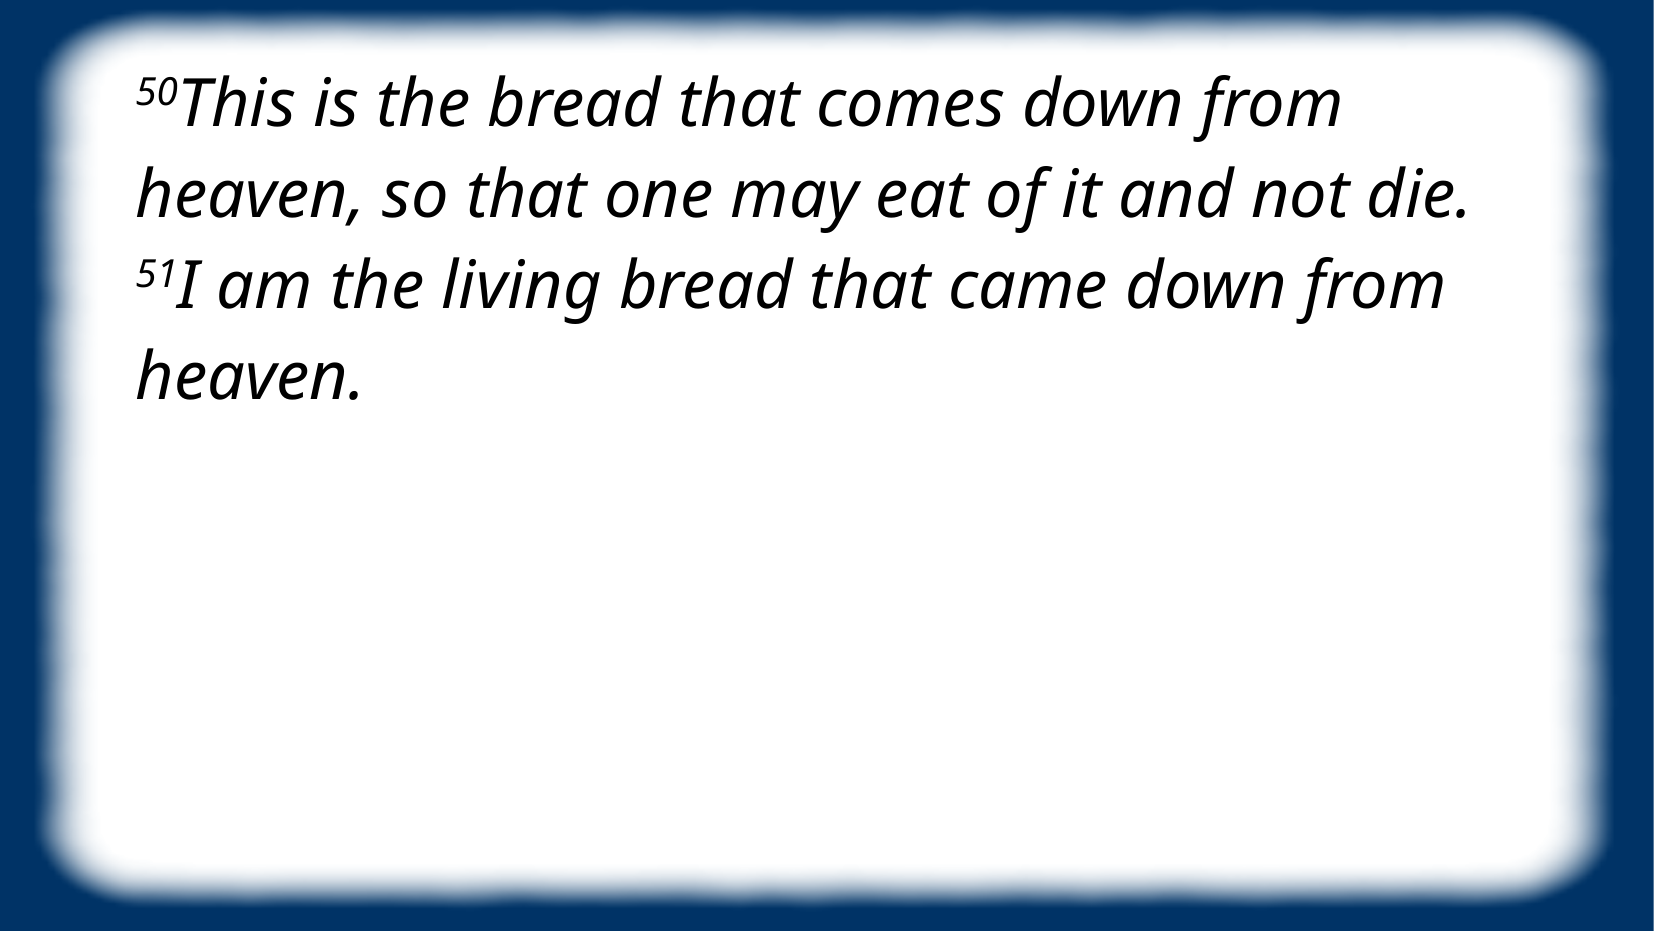

50This is the bread that comes down from heaven, so that one may eat of it and not die. 51I am the living bread that came down from heaven.